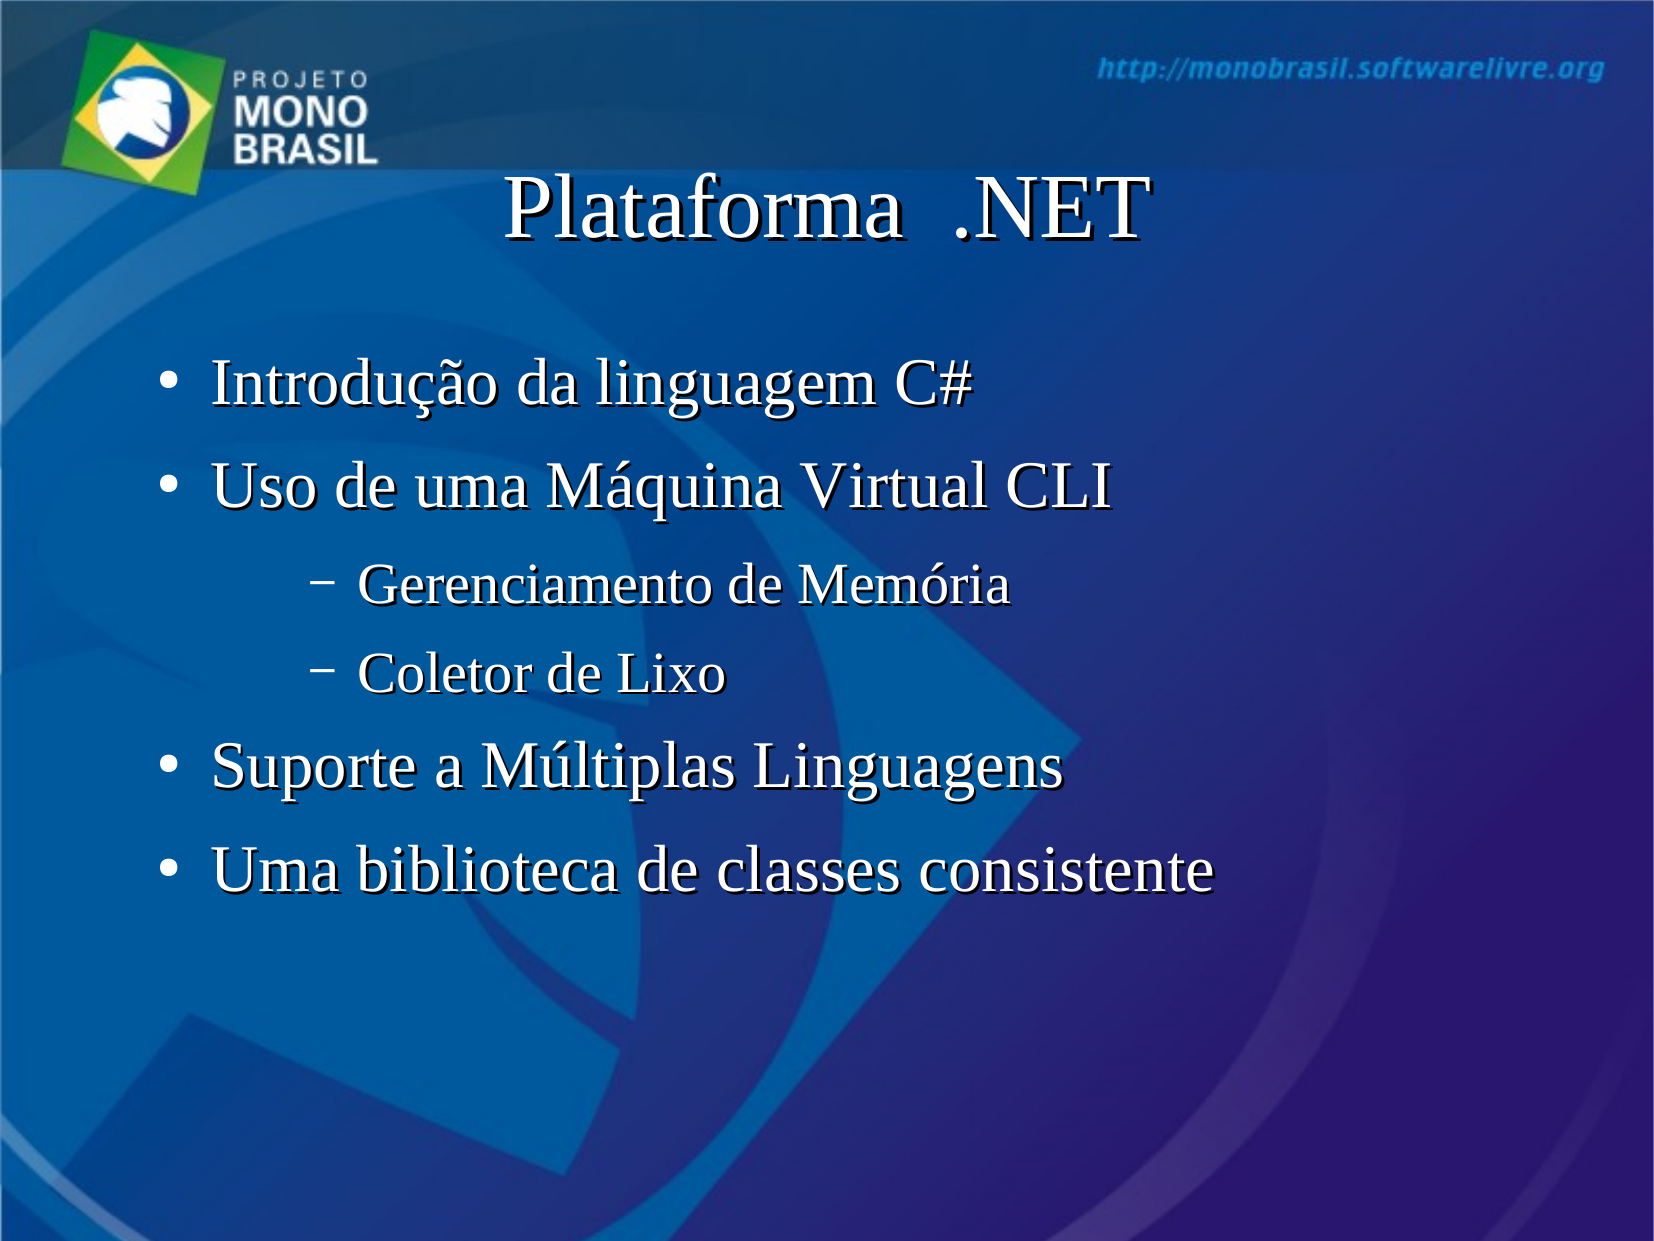

# Plataforma .NET
Introdução da linguagem C#
Uso de uma Máquina Virtual CLI
Gerenciamento de Memória
Coletor de Lixo
Suporte a Múltiplas Linguagens
Uma biblioteca de classes consistente